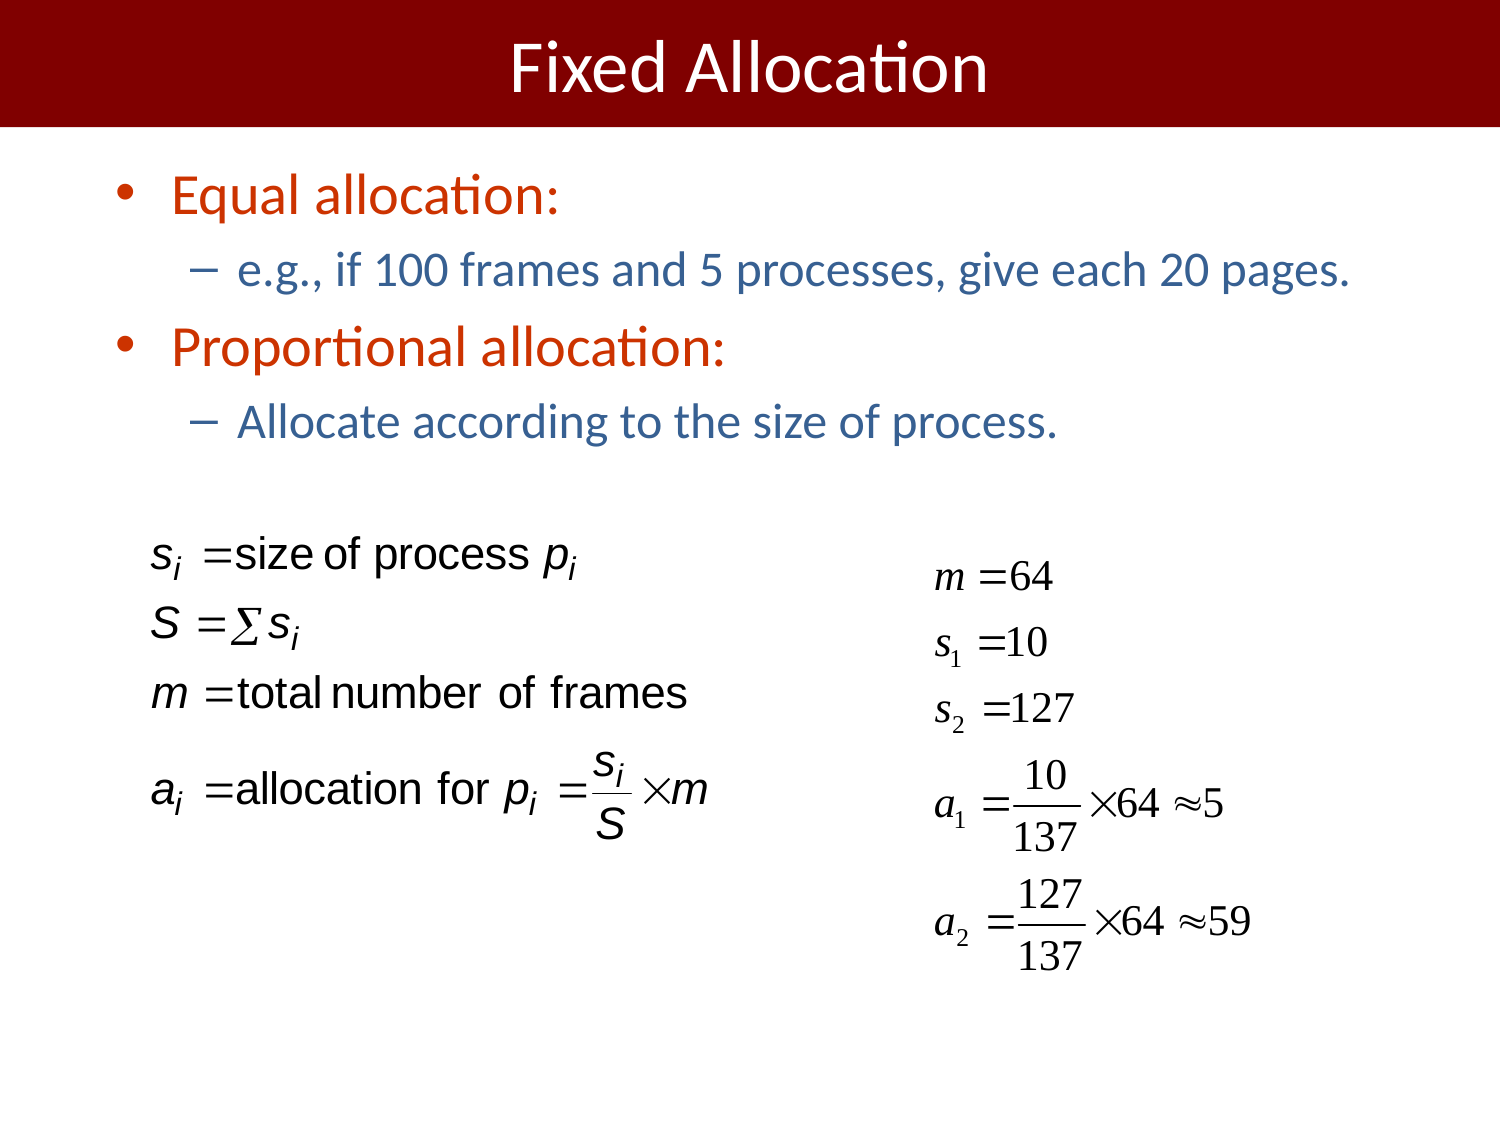

# Fixed Allocation
Equal allocation:
e.g., if 100 frames and 5 processes, give each 20 pages.
Proportional allocation:
Allocate according to the size of process.